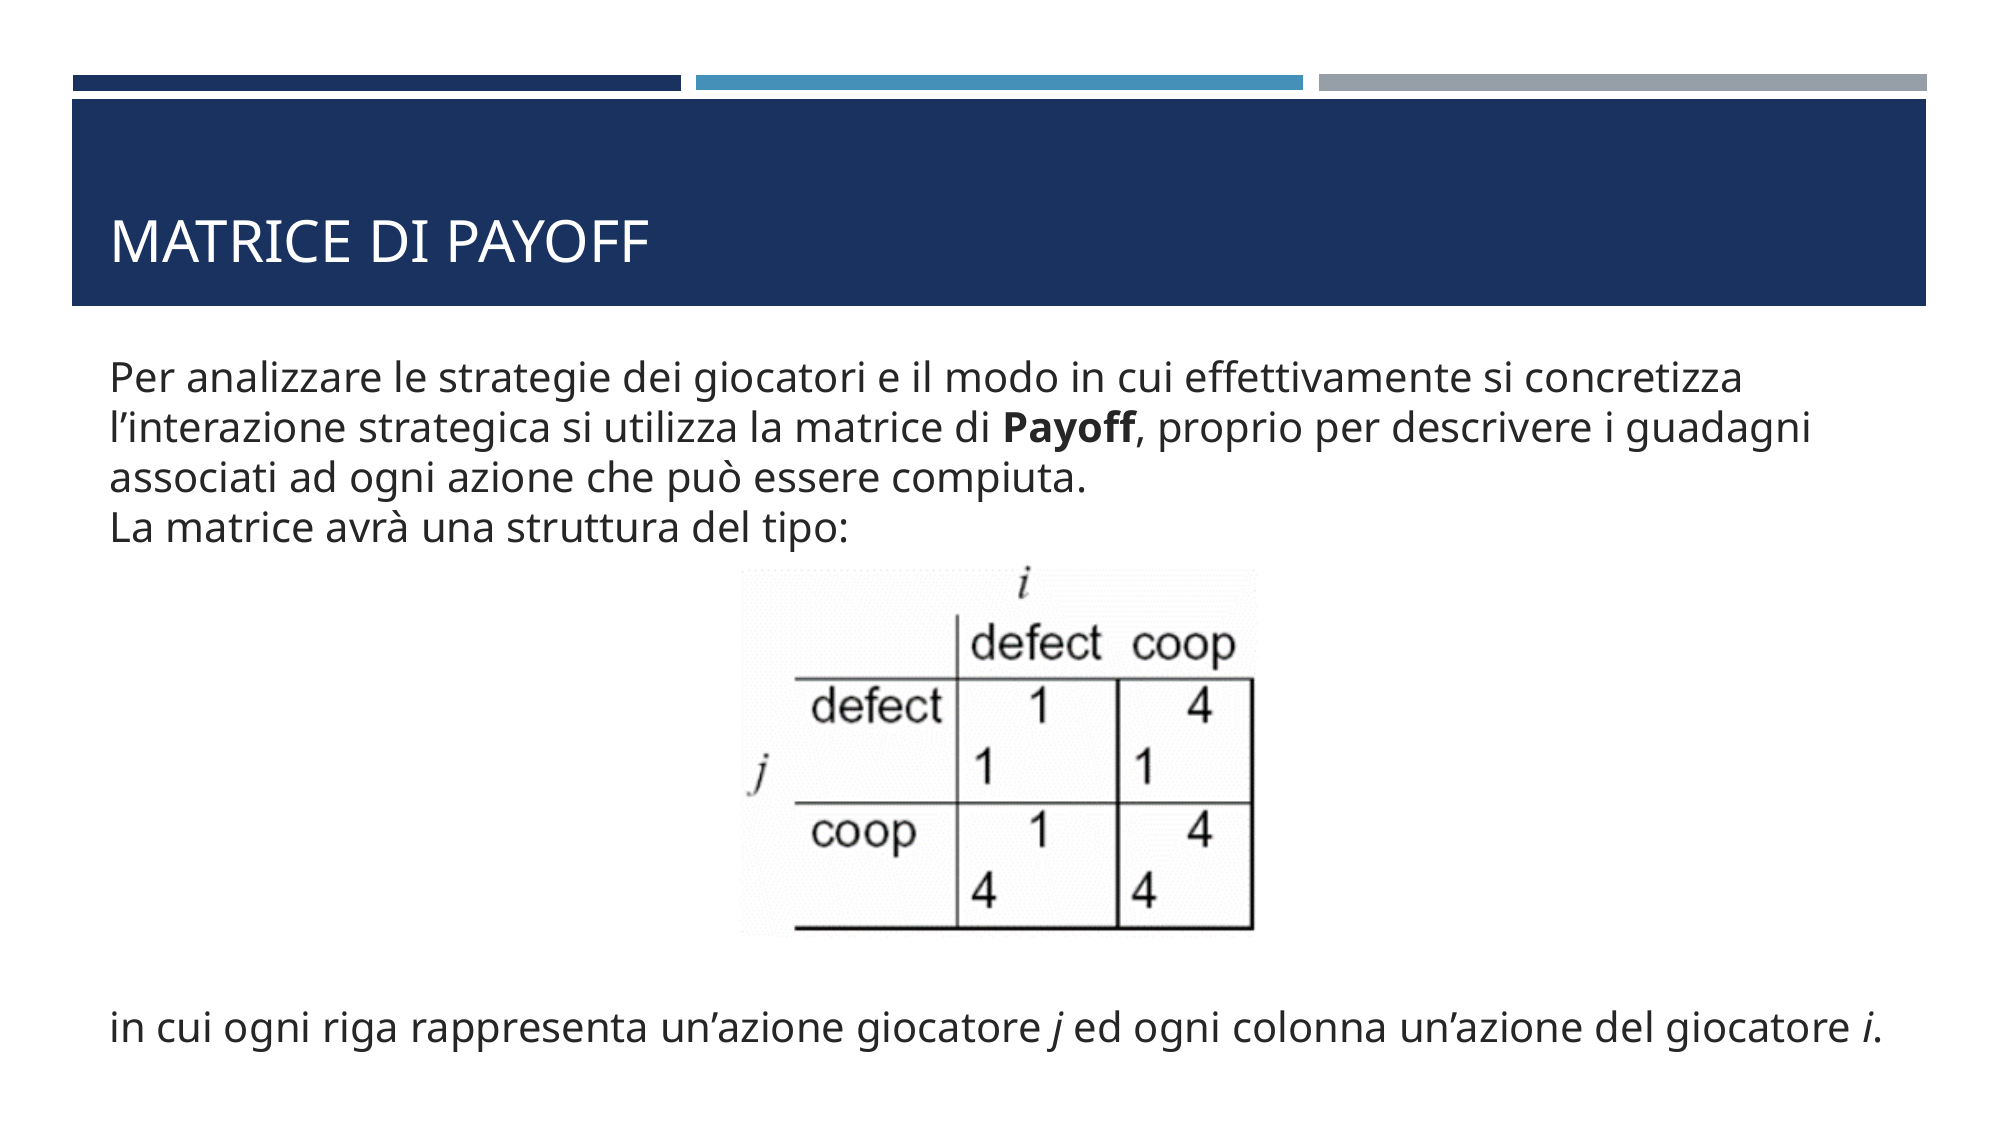

# Matrice di payoff
Per analizzare le strategie dei giocatori e il modo in cui effettivamente si concretizza l’interazione strategica si utilizza la matrice di Payoff, proprio per descrivere i guadagni associati ad ogni azione che può essere compiuta.
La matrice avrà una struttura del tipo:
in cui ogni riga rappresenta un’azione giocatore j ed ogni colonna un’azione del giocatore i.